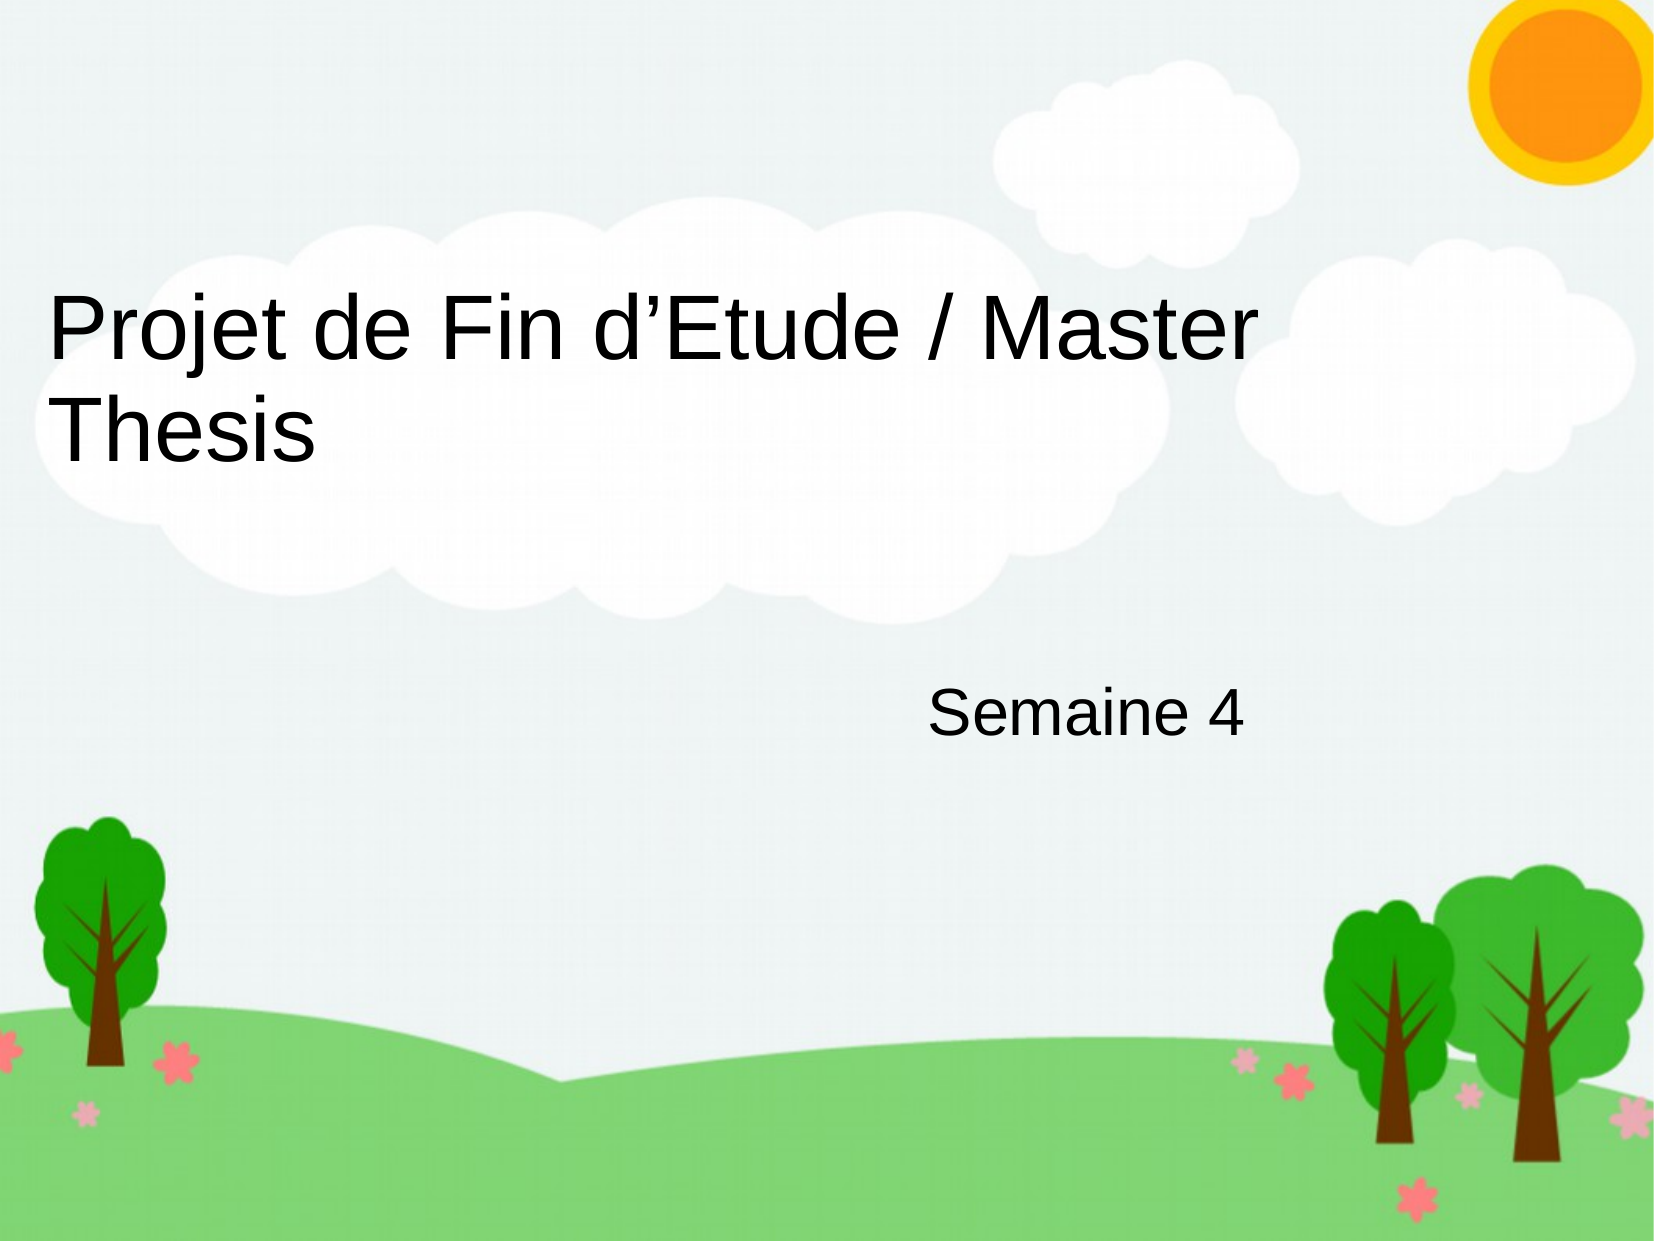

# Projet de Fin d’Etude / Master Thesis
Semaine 4